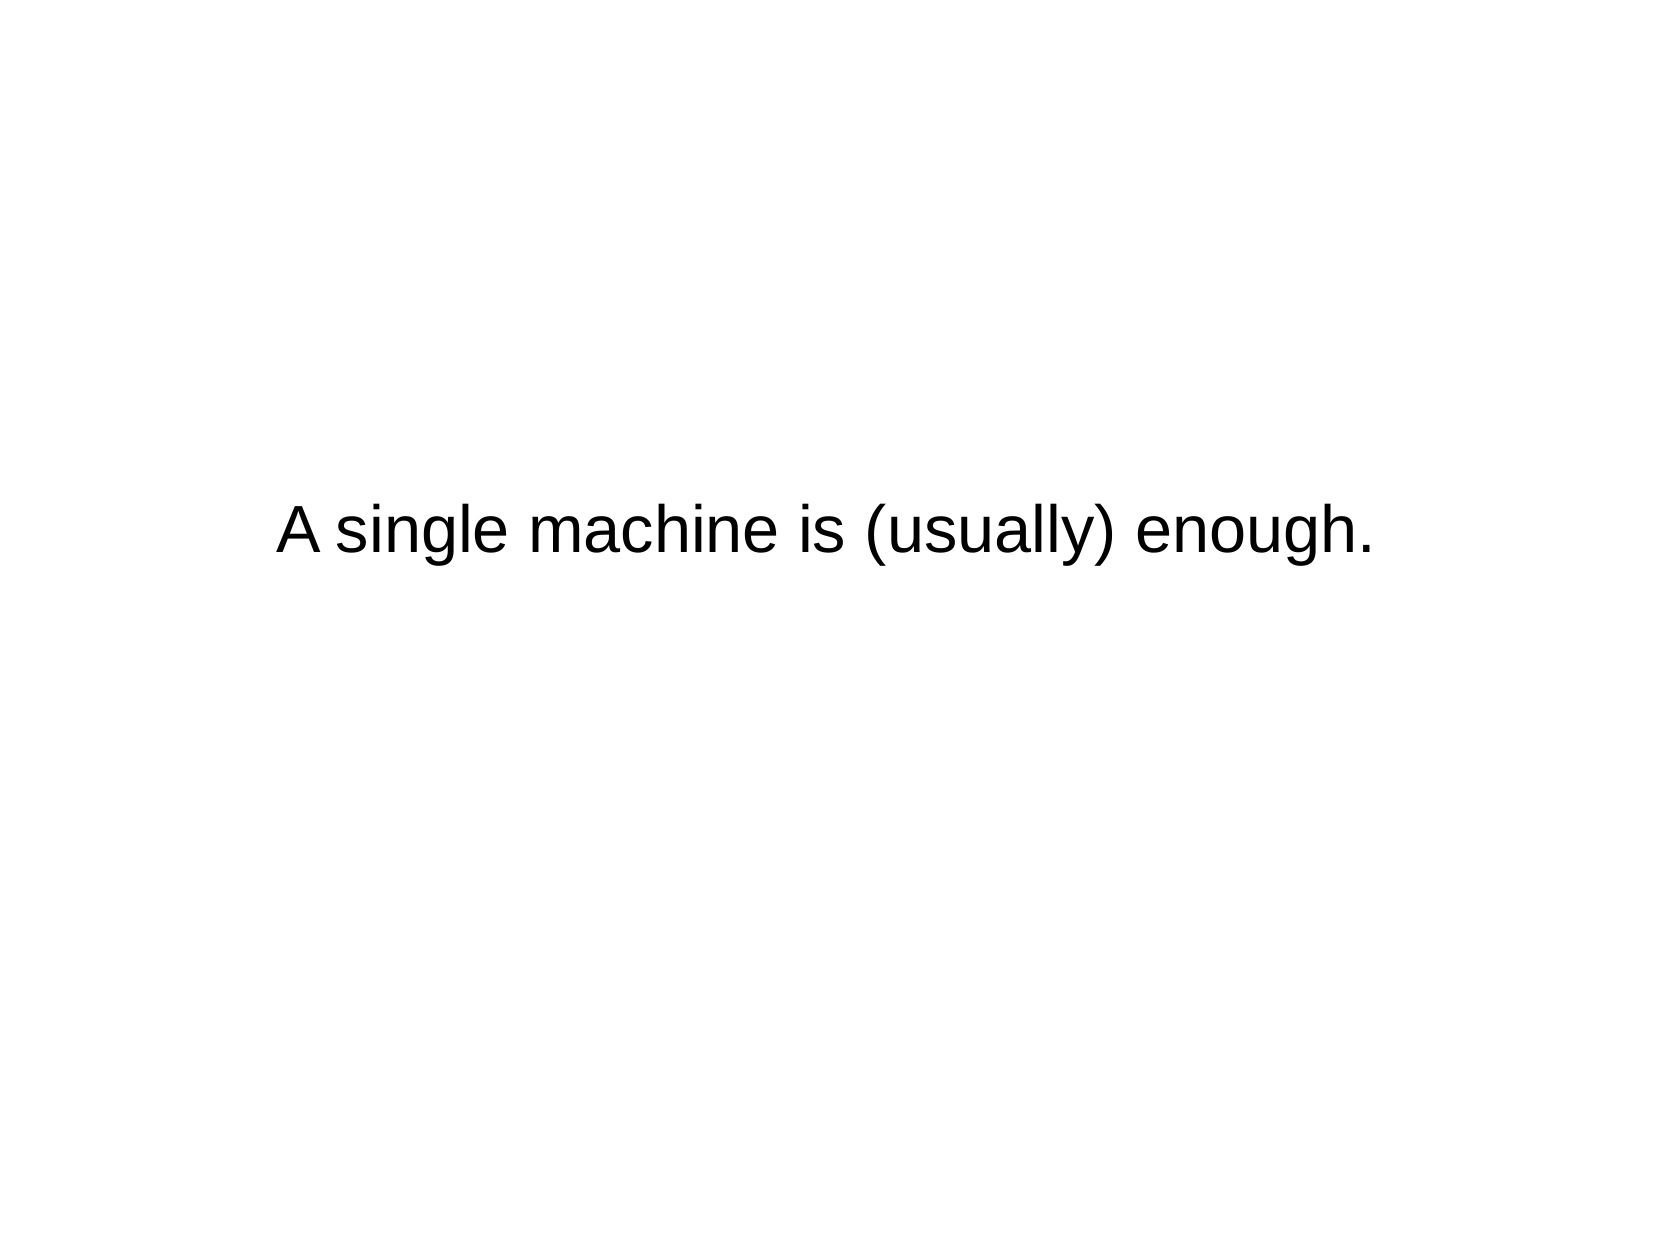

# A single machine is (usually) enough.